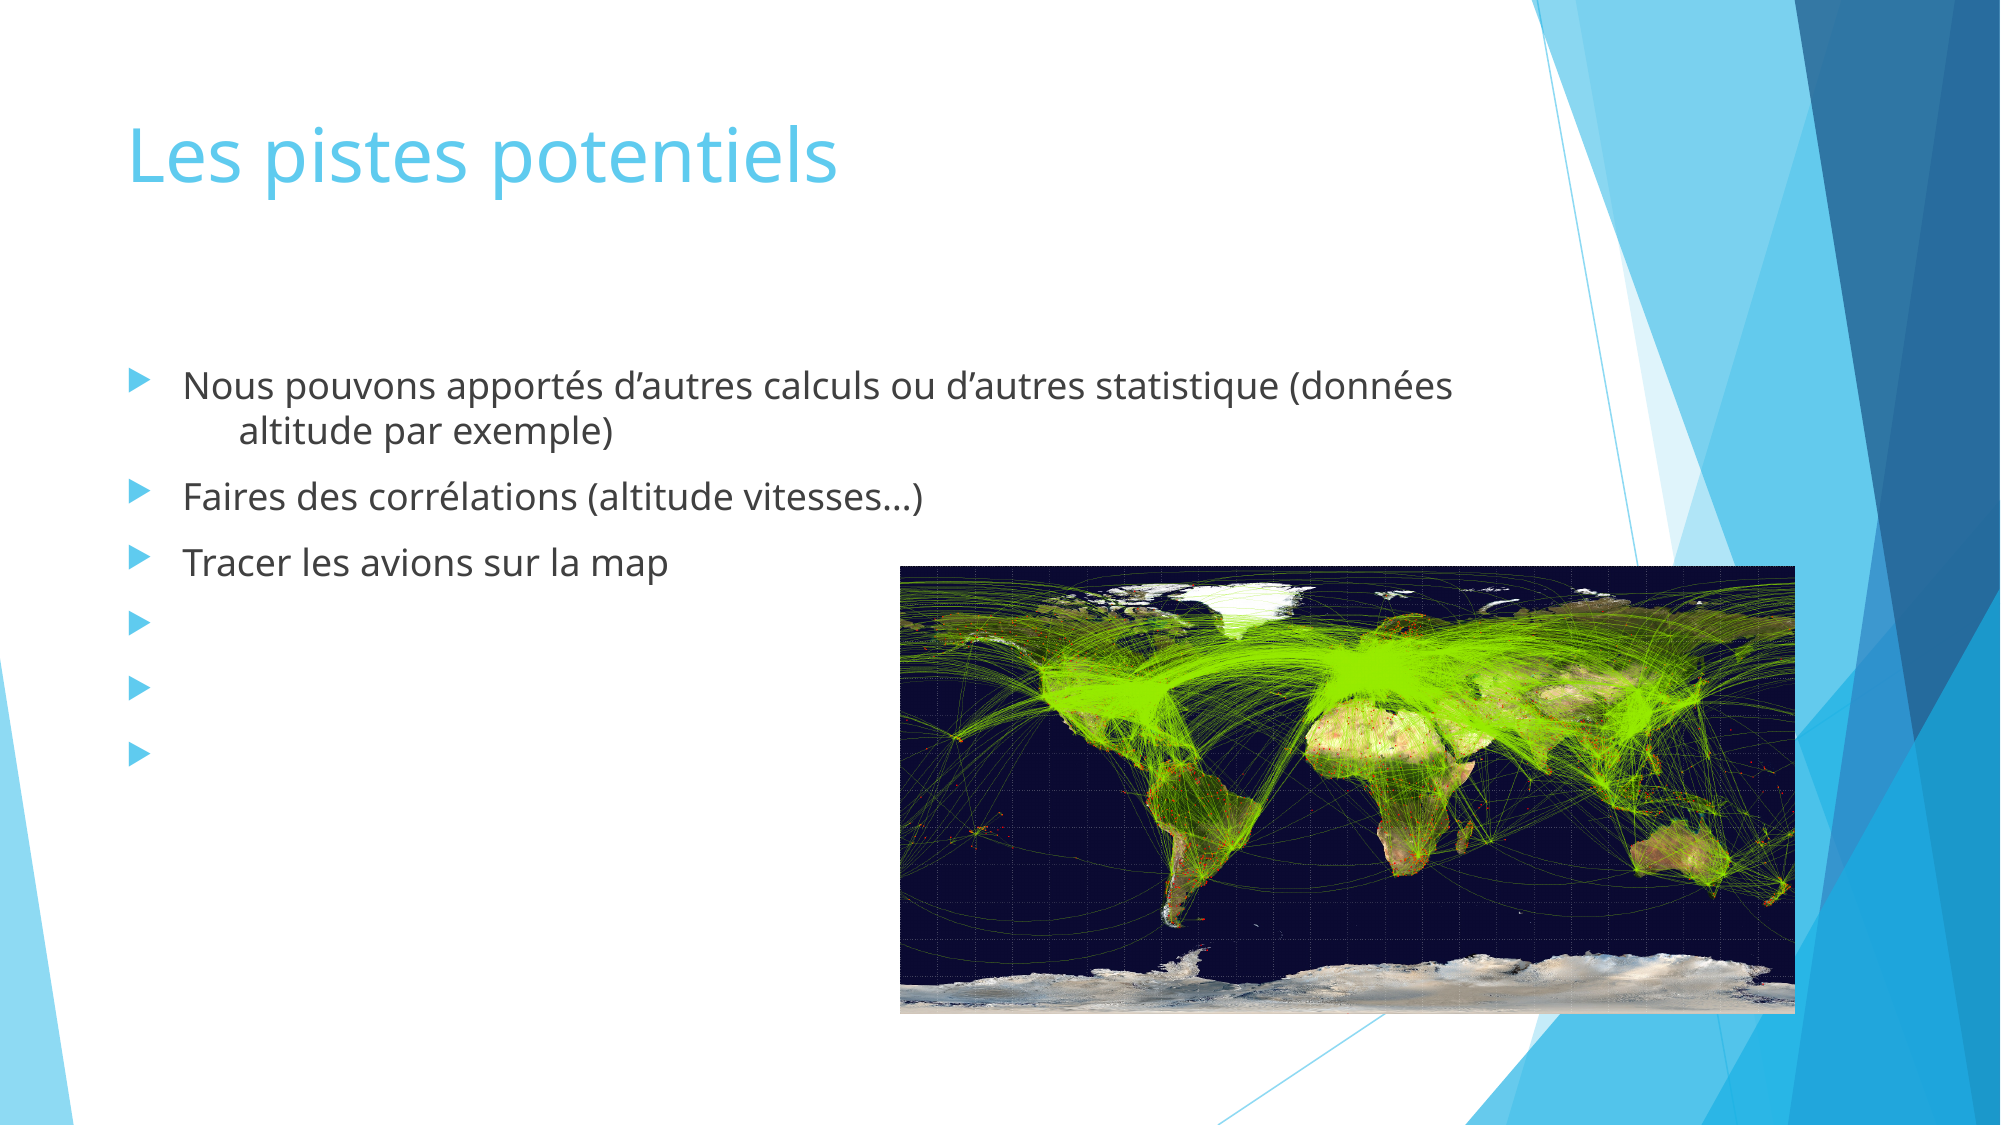

# Les pistes potentiels
Nous pouvons apportés d’autres calculs ou d’autres statistique (données altitude par exemple)
Faires des corrélations (altitude vitesses…)
Tracer les avions sur la map